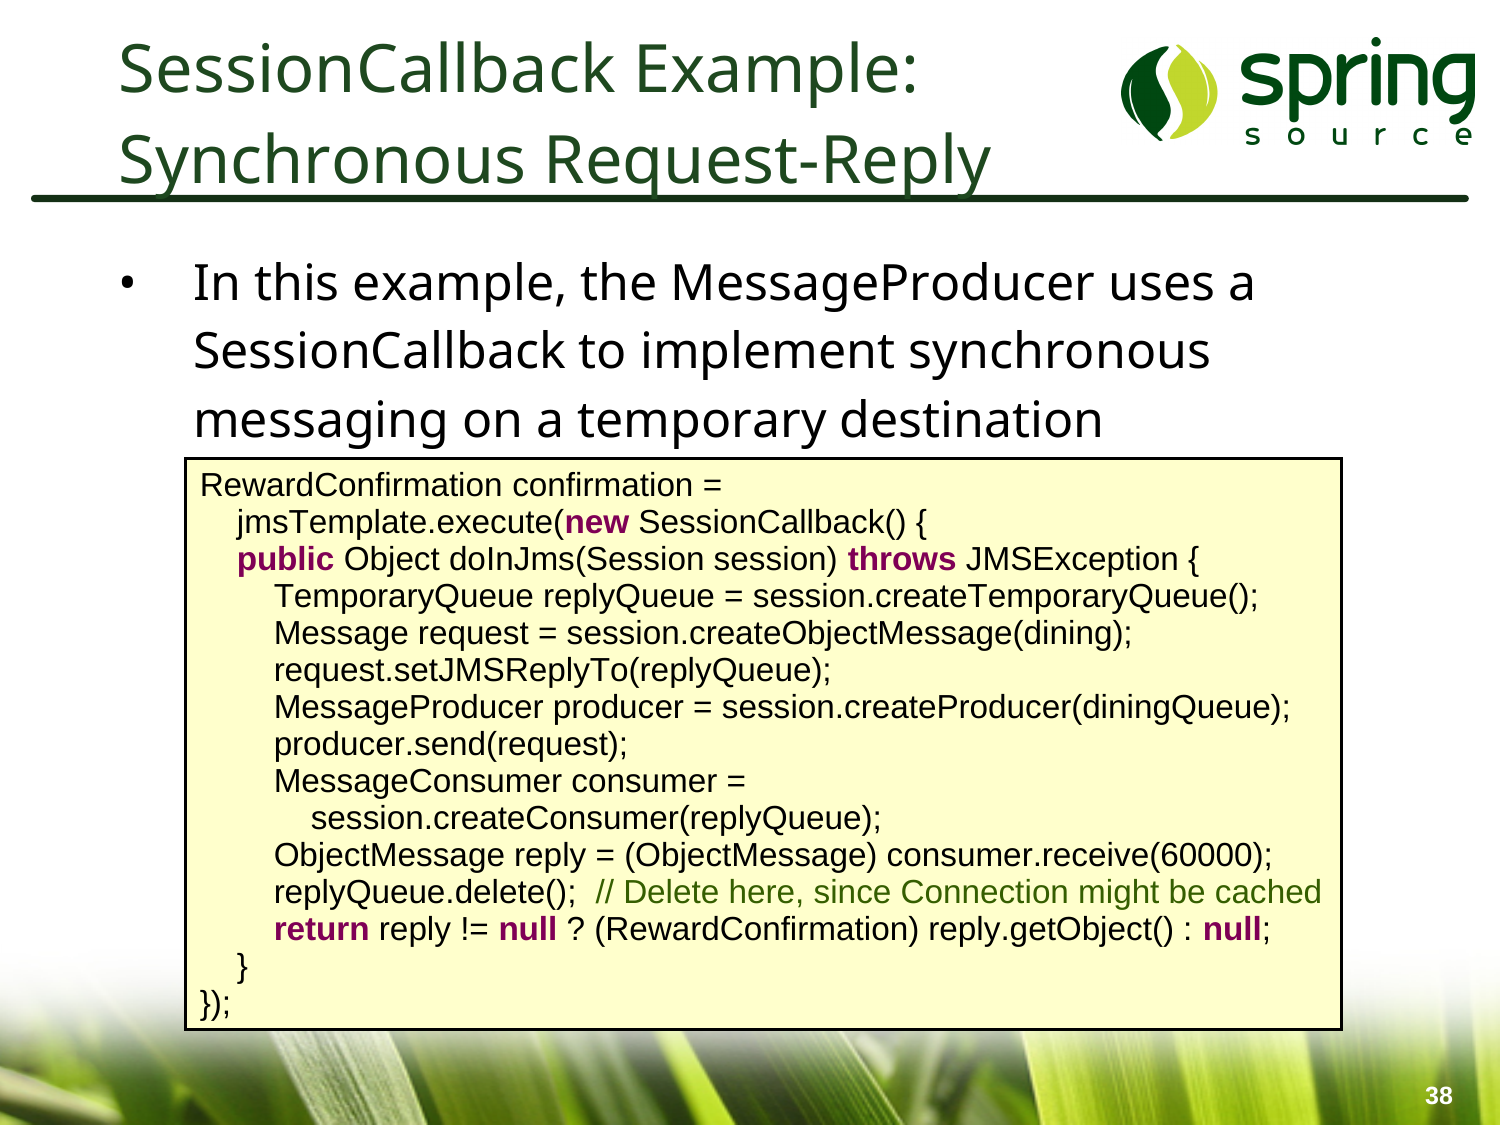

# SessionCallback Example: Synchronous Request-Reply
In this example, the MessageProducer uses a SessionCallback to implement synchronous messaging on a temporary destination
RewardConfirmation confirmation =
 jmsTemplate.execute(new SessionCallback() {
 public Object doInJms(Session session) throws JMSException {
 TemporaryQueue replyQueue = session.createTemporaryQueue();
 Message request = session.createObjectMessage(dining);
 request.setJMSReplyTo(replyQueue);
 MessageProducer producer = session.createProducer(diningQueue);
 producer.send(request);
 MessageConsumer consumer =
 session.createConsumer(replyQueue);
 ObjectMessage reply = (ObjectMessage) consumer.receive(60000);
 replyQueue.delete(); // Delete here, since Connection might be cached
 return reply != null ? (RewardConfirmation) reply.getObject() : null;
 }
});